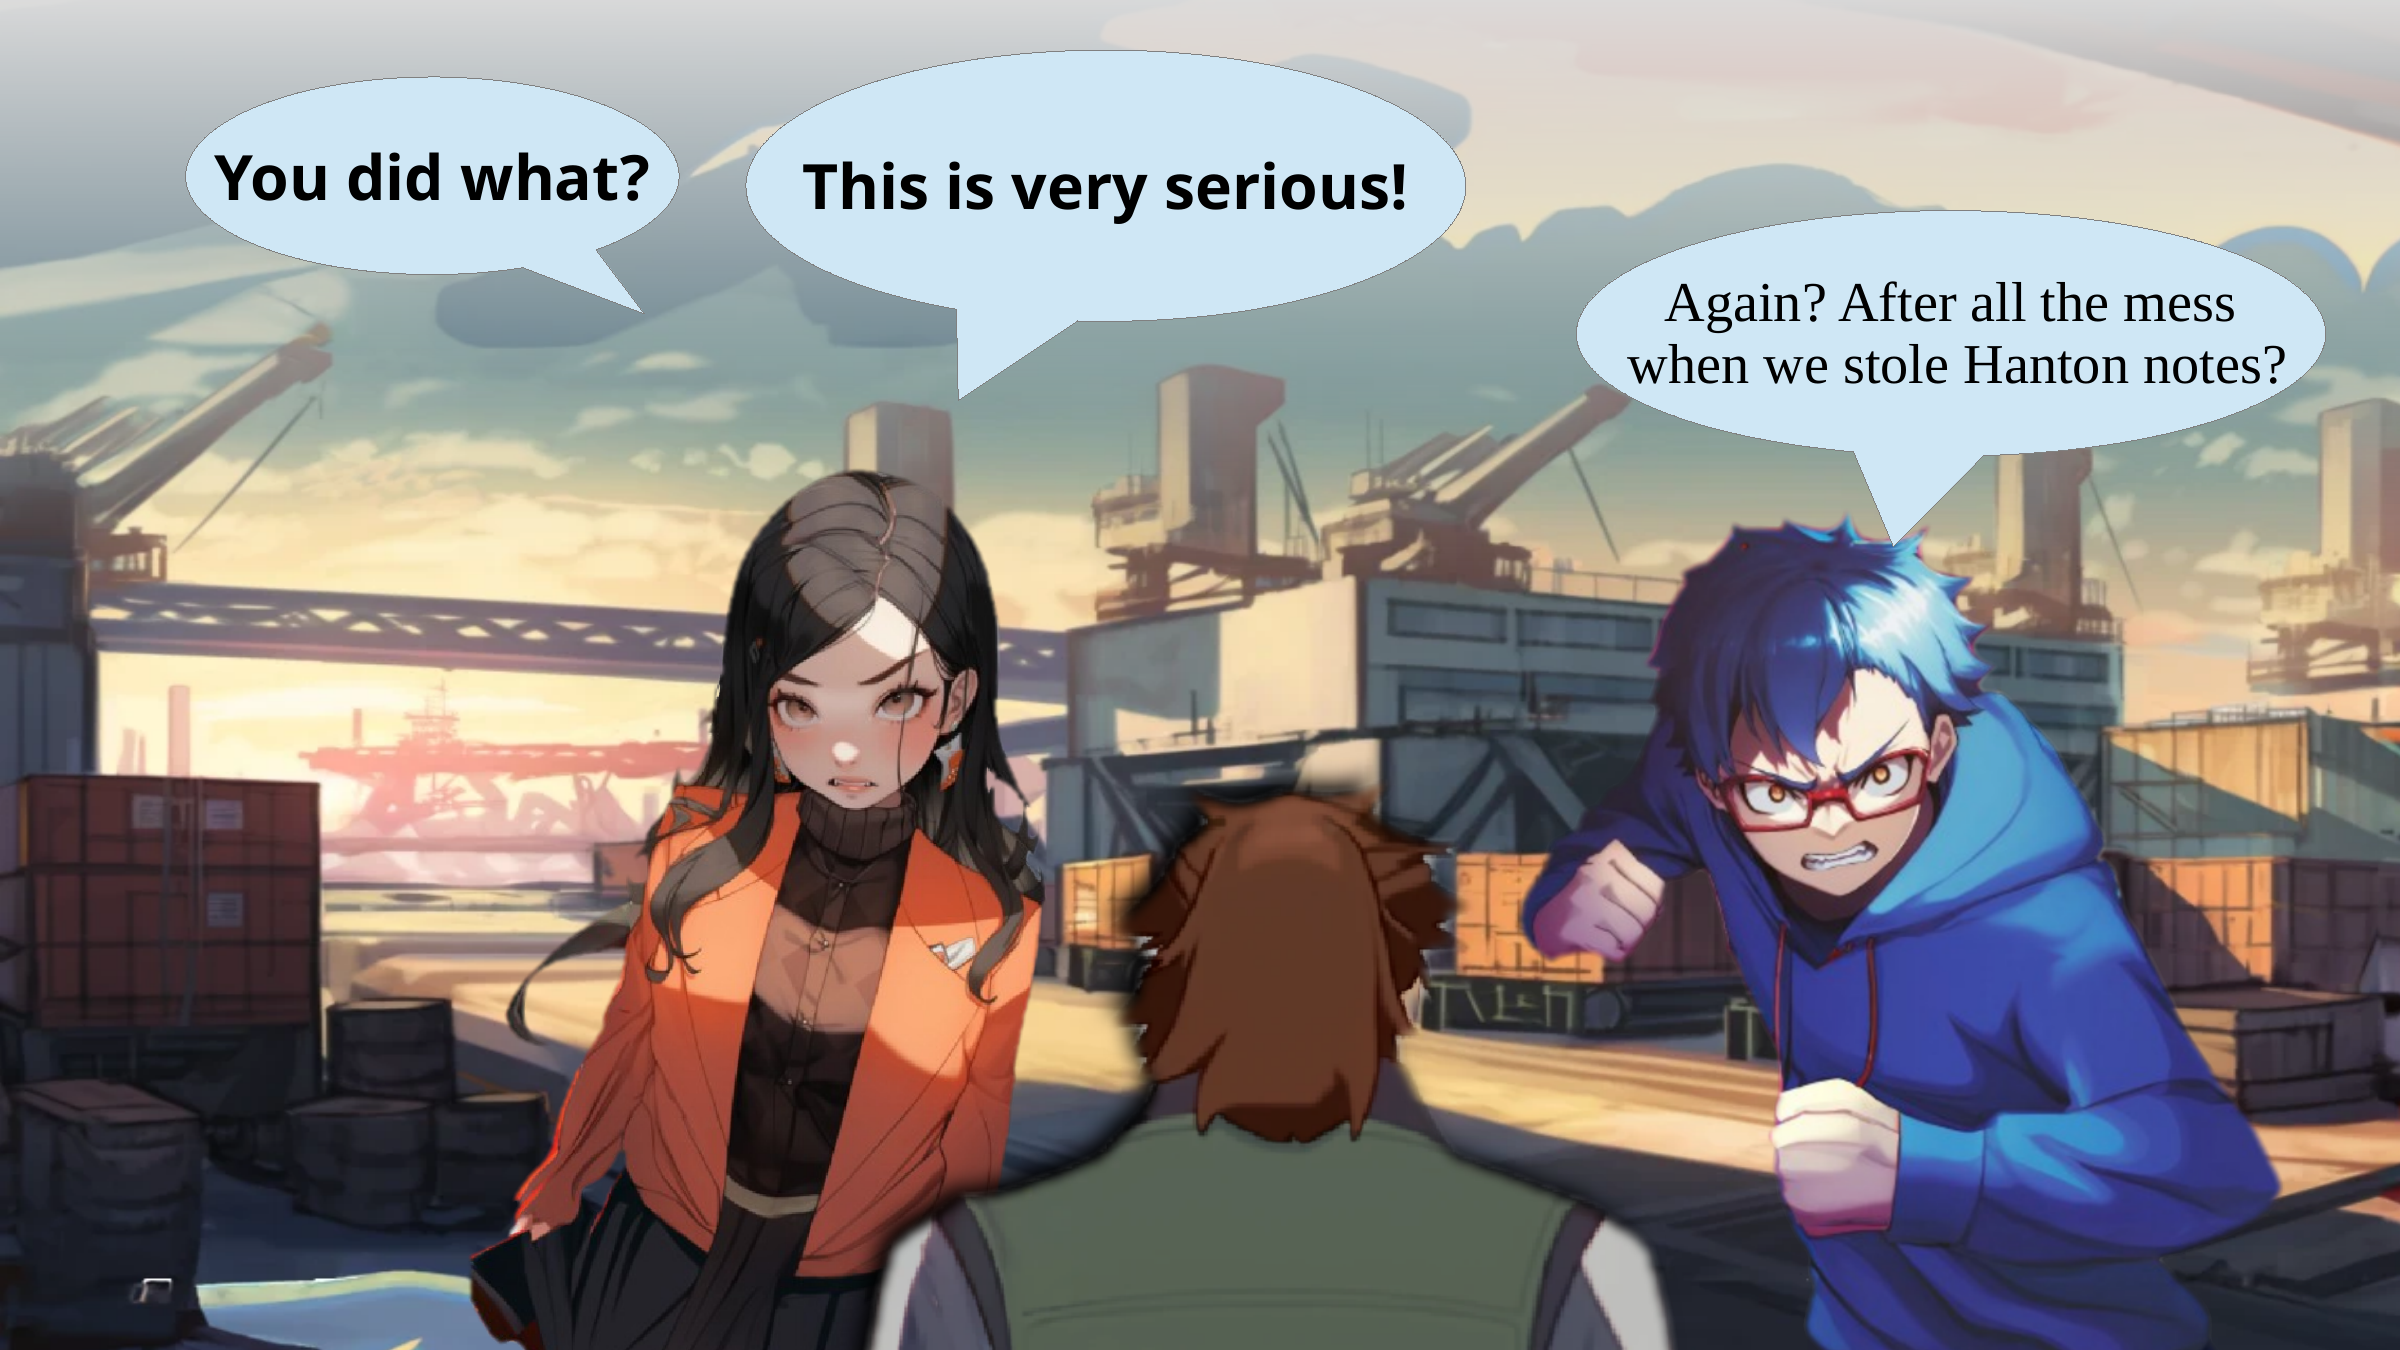

This is very serious!
You did what?
Again? After all the mess
 when we stole Hanton notes?